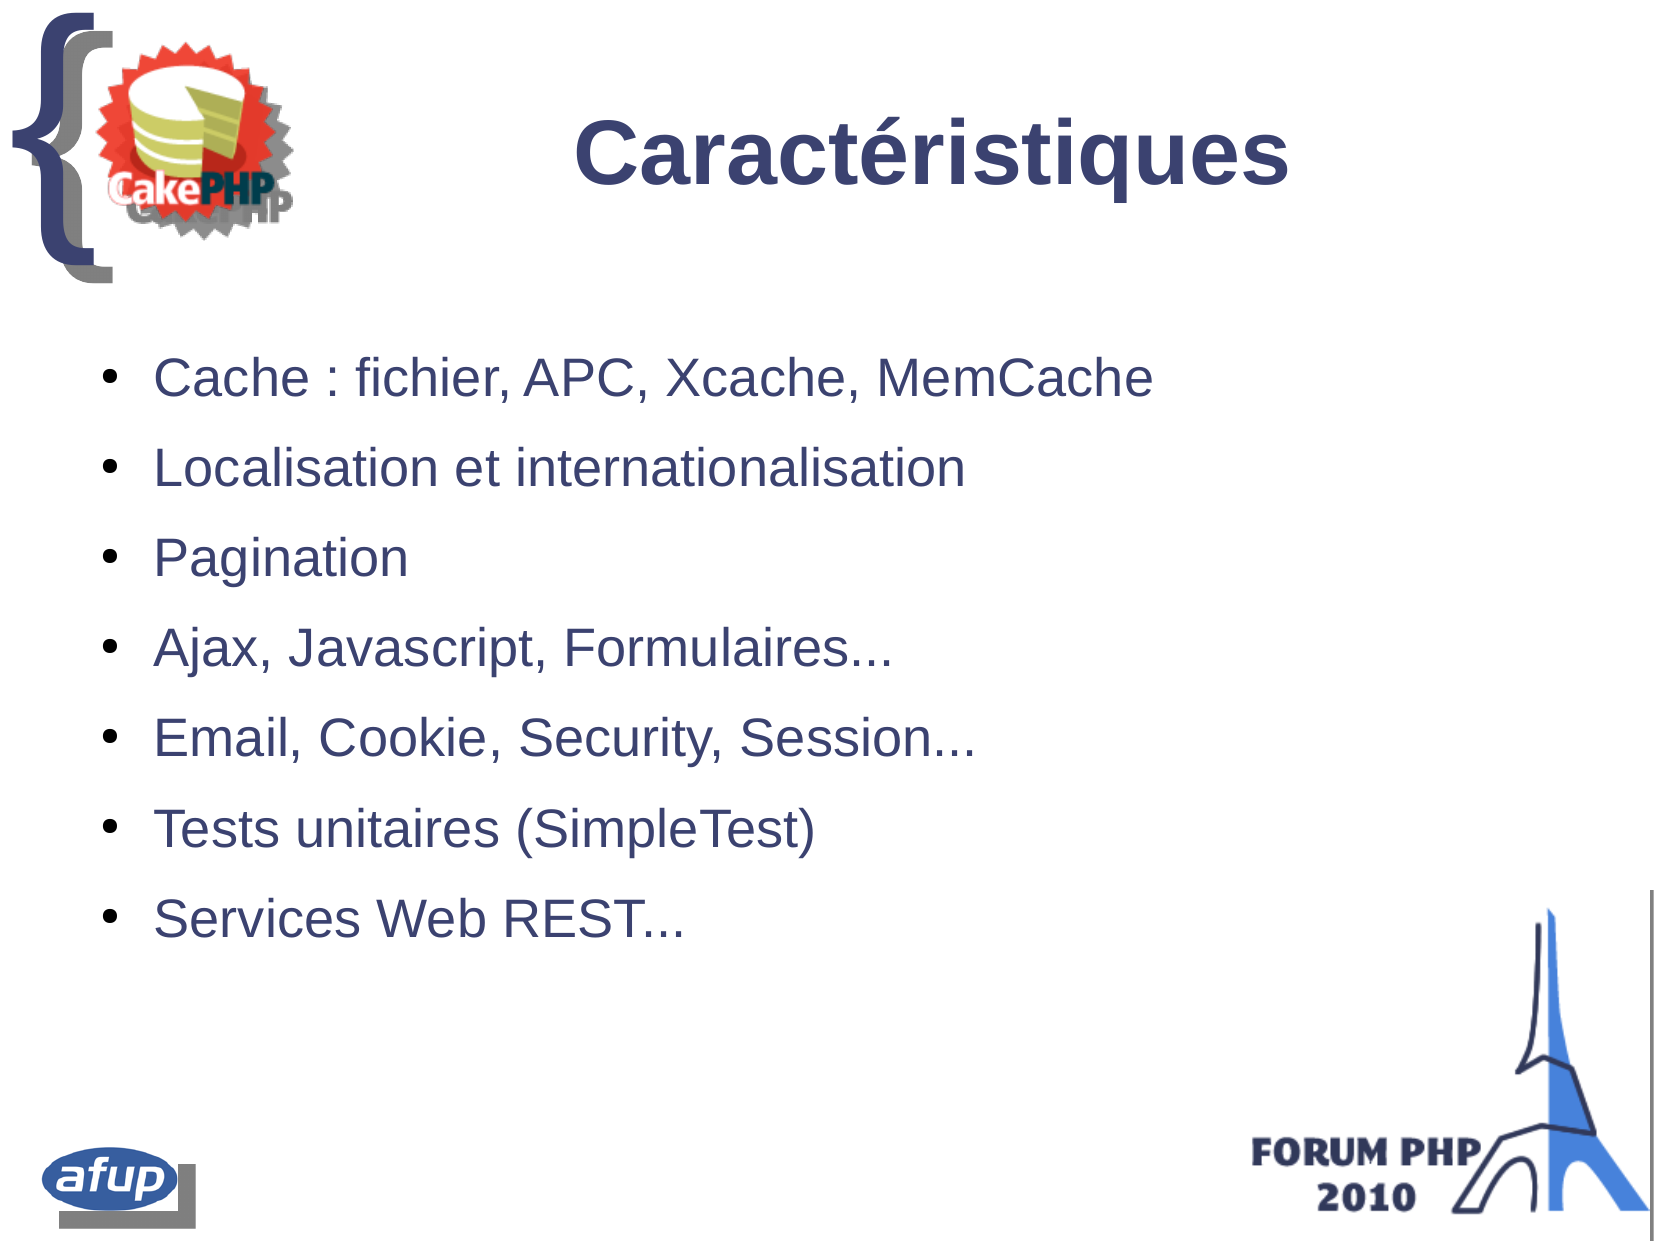

# Caractéristiques
Cache : fichier, APC, Xcache, MemCache
Localisation et internationalisation
Pagination
Ajax, Javascript, Formulaires...
Email, Cookie, Security, Session...
Tests unitaires (SimpleTest)
Services Web REST...